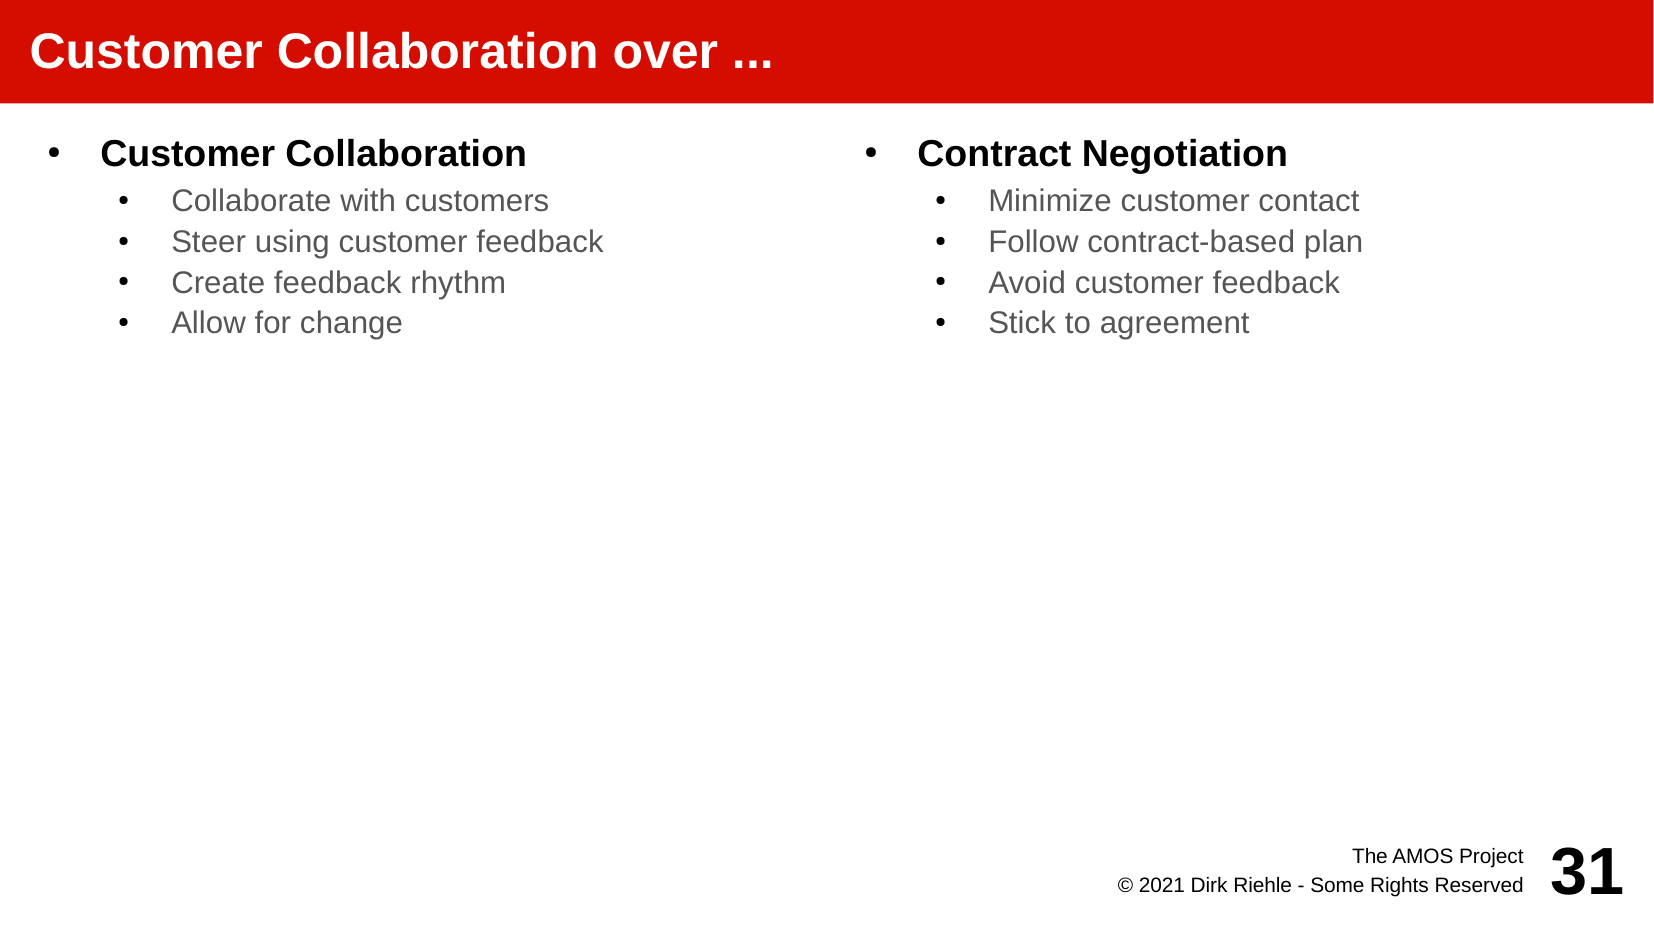

# Customer Collaboration over ...
Customer Collaboration
Collaborate with customers
Steer using customer feedback
Create feedback rhythm
Allow for change
Contract Negotiation
Minimize customer contact
Follow contract-based plan
Avoid customer feedback
Stick to agreement
The AMOS Project
31
© 2021 Dirk Riehle - Some Rights Reserved